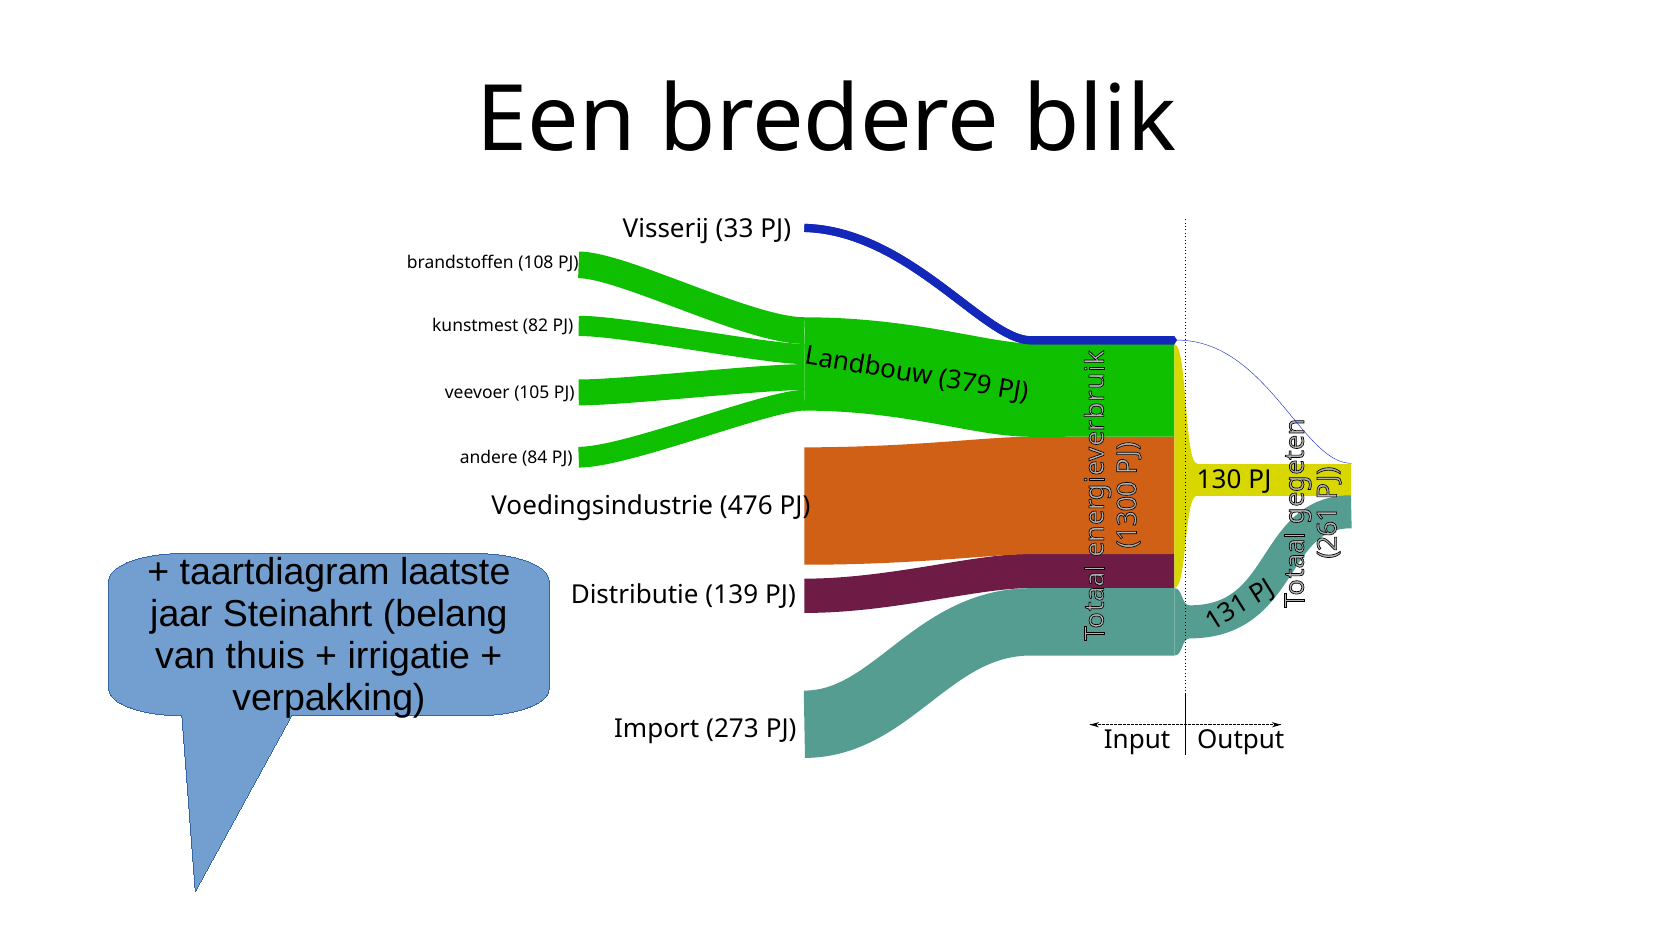

# Een bredere blik
+ taartdiagram laatste jaar Steinahrt (belang van thuis + irrigatie + verpakking)